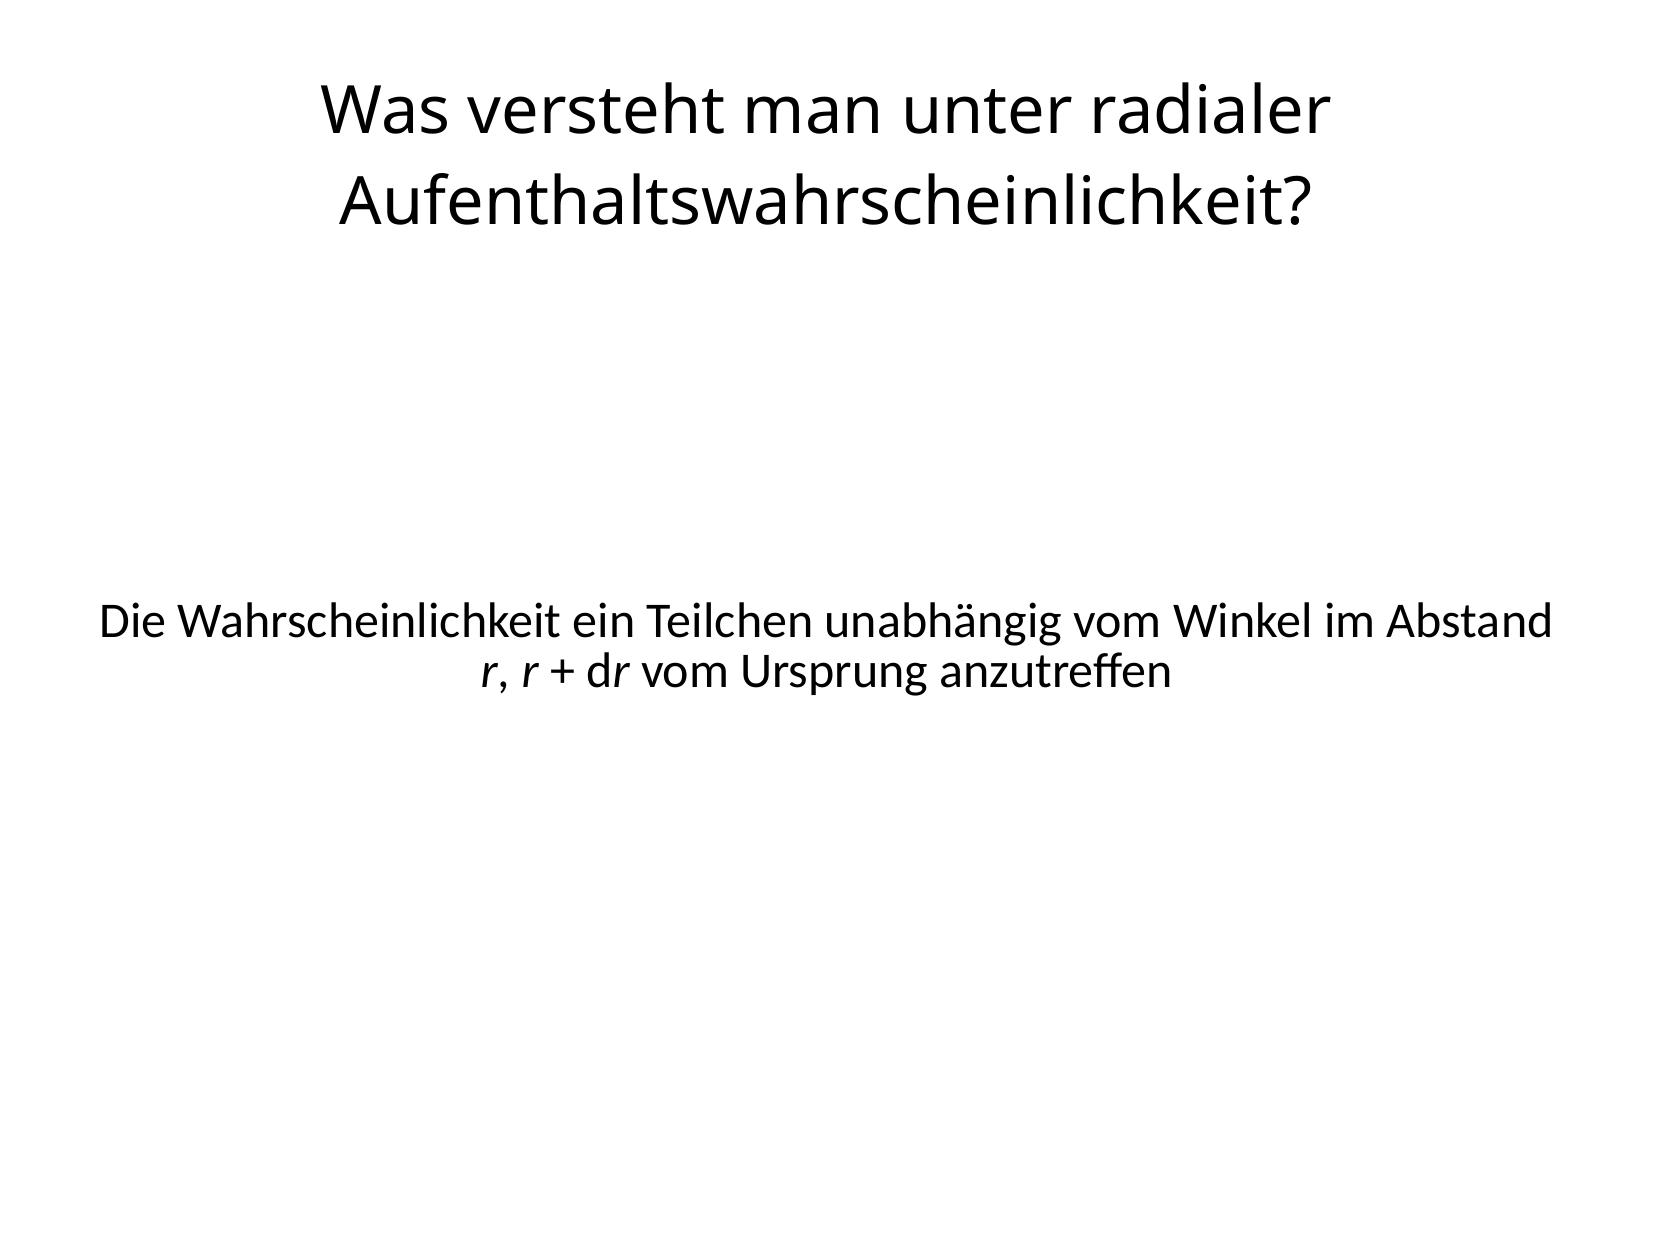

# Was versteht man unter radialer Aufenthaltswahrscheinlichkeit?
Die Wahrscheinlichkeit ein Teilchen unabhängig vom Winkel im Abstand r, r + dr vom Ursprung anzutreffen